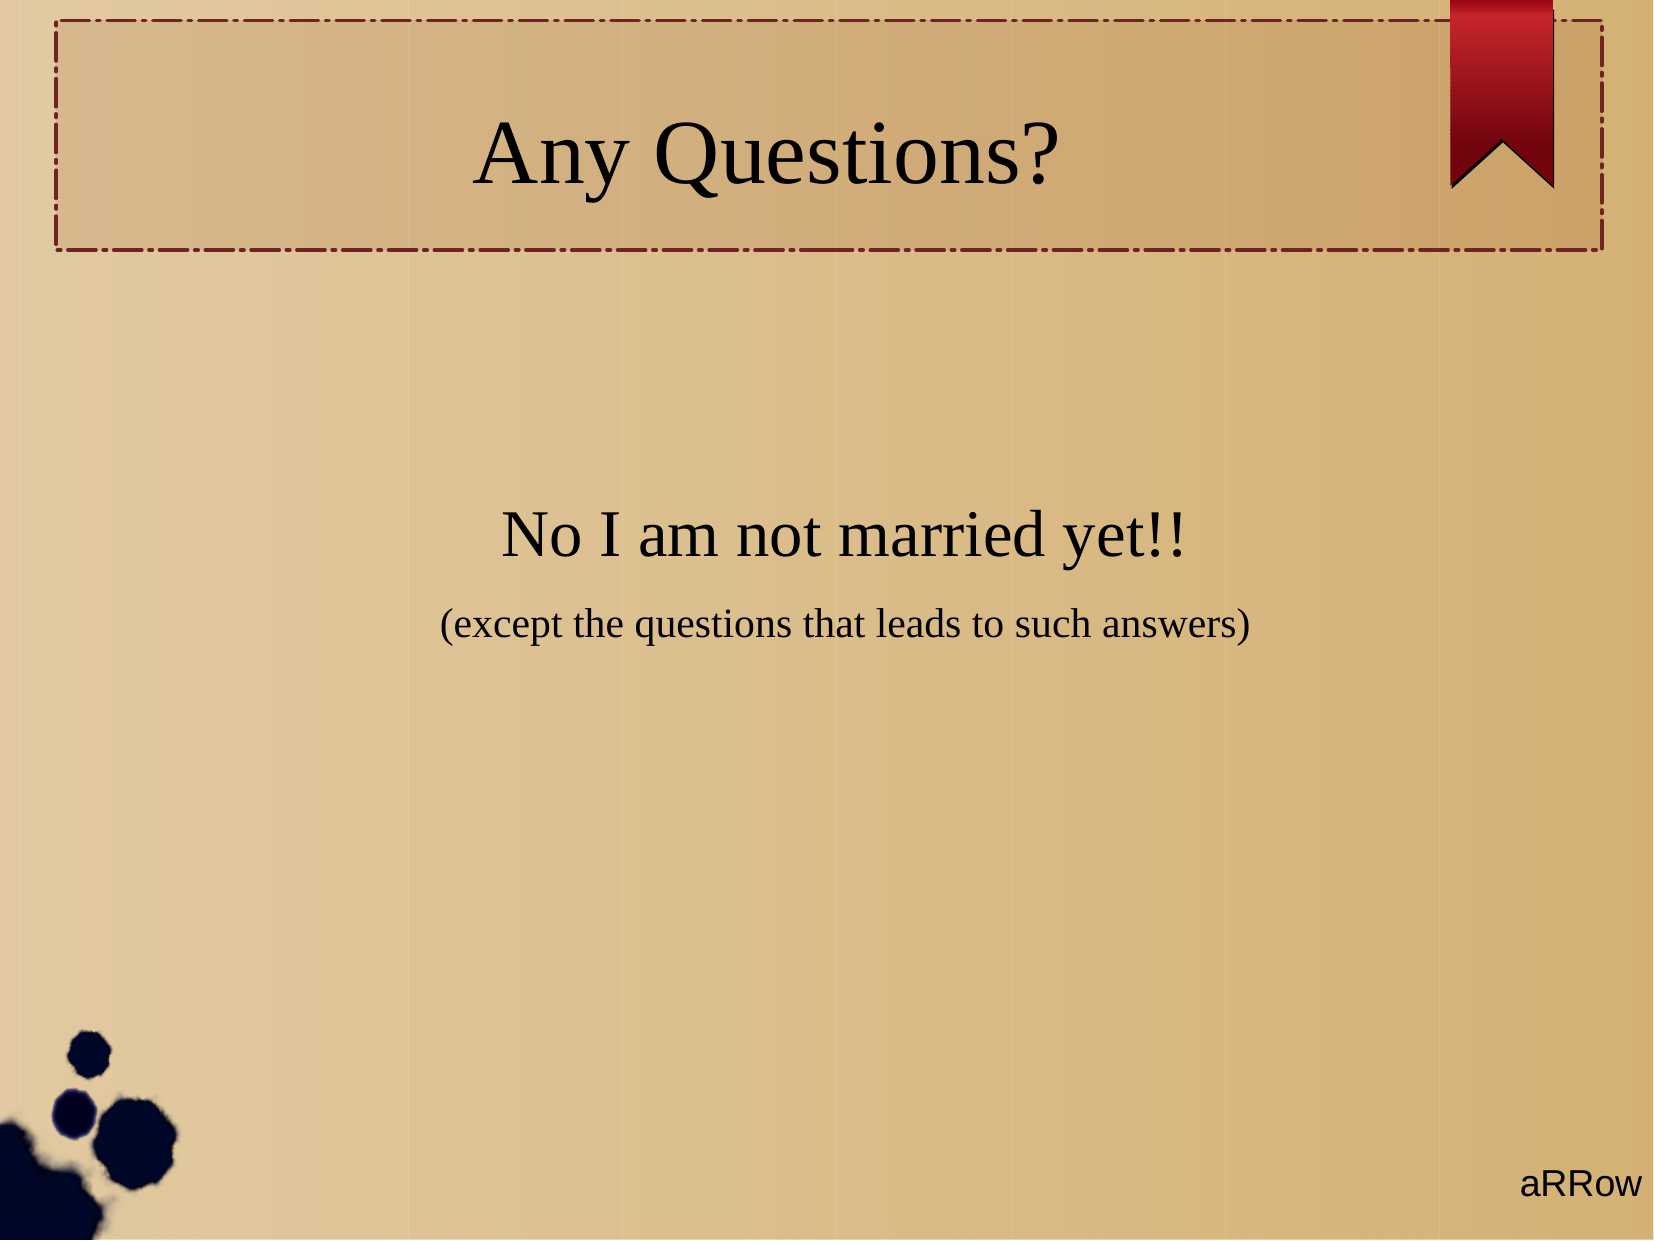

# Any Questions?
No I am not married yet!!
(except the questions that leads to such answers)
aRRow